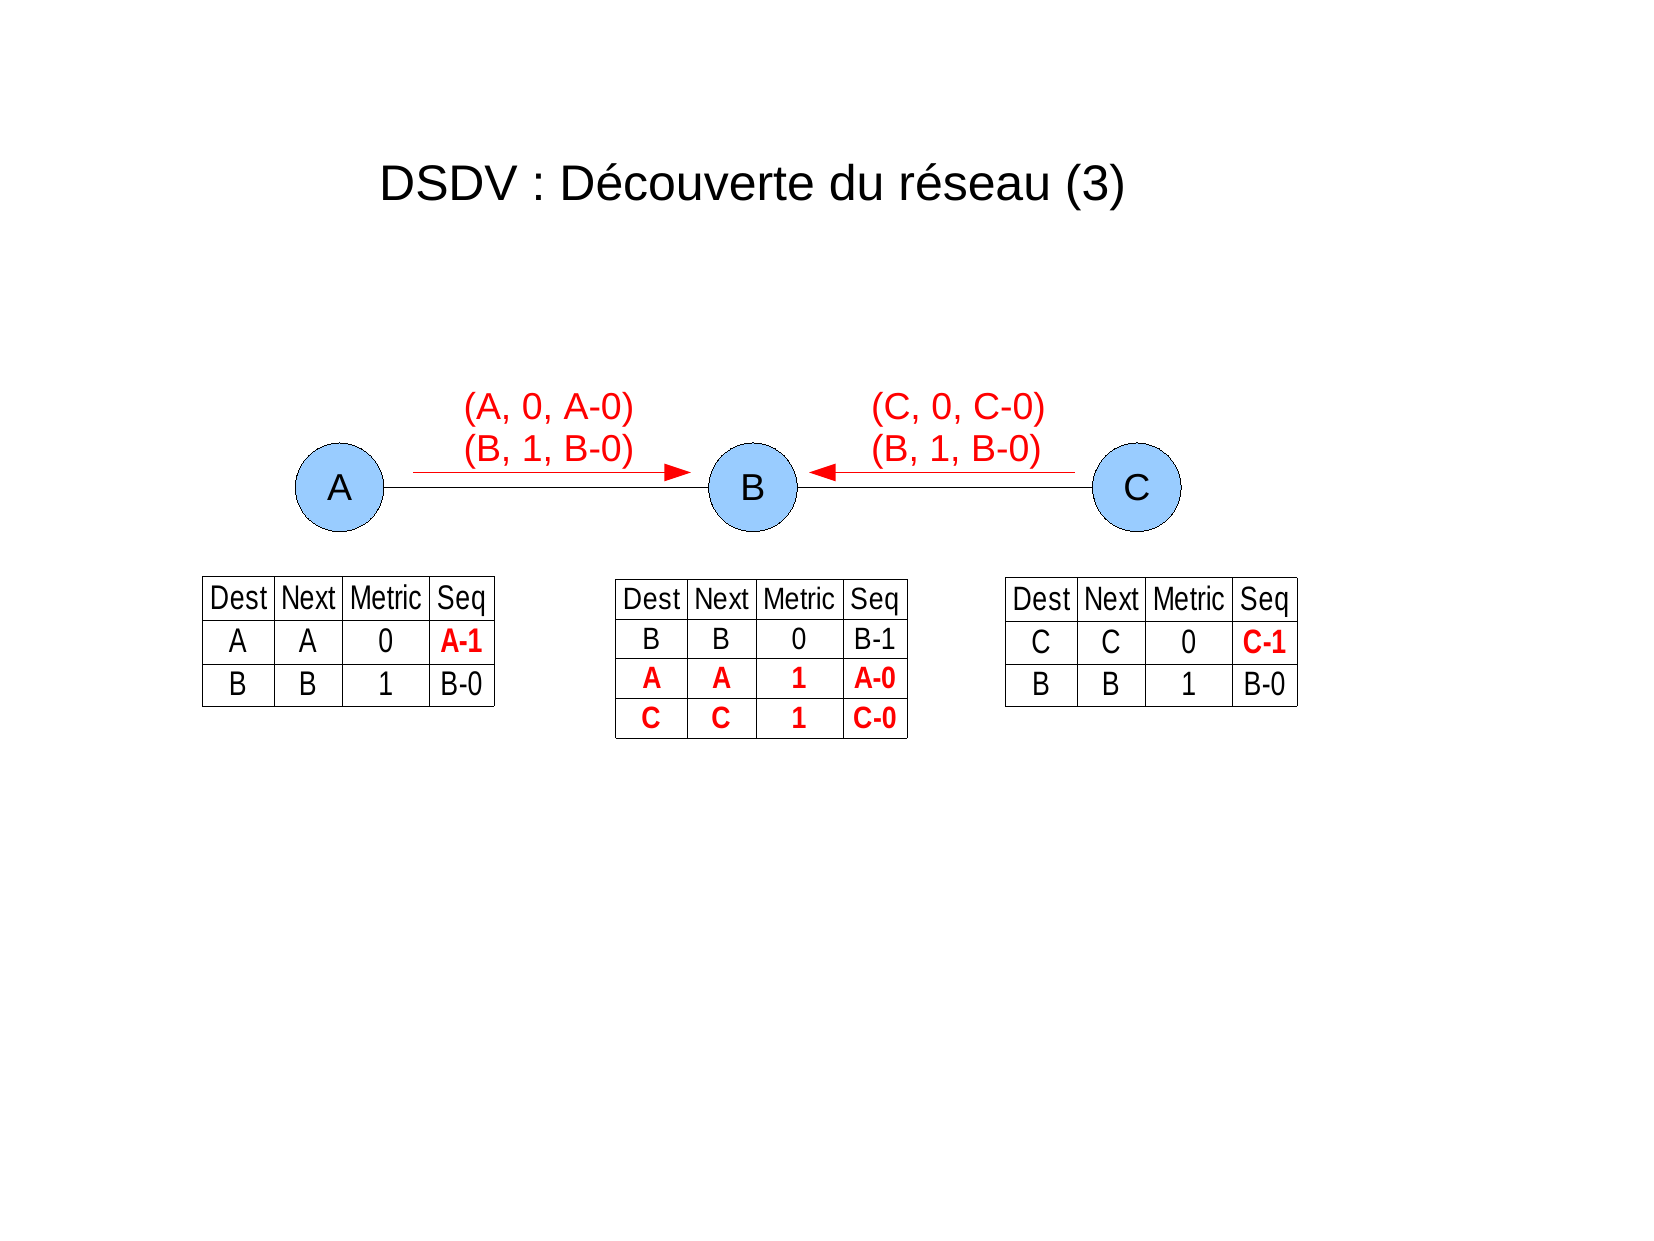

DSDV : Découverte du réseau (3)
(A, 0, A-0)
(B, 1, B-0)
(C, 0, C-0)
(B, 1, B-0)
A
B
C